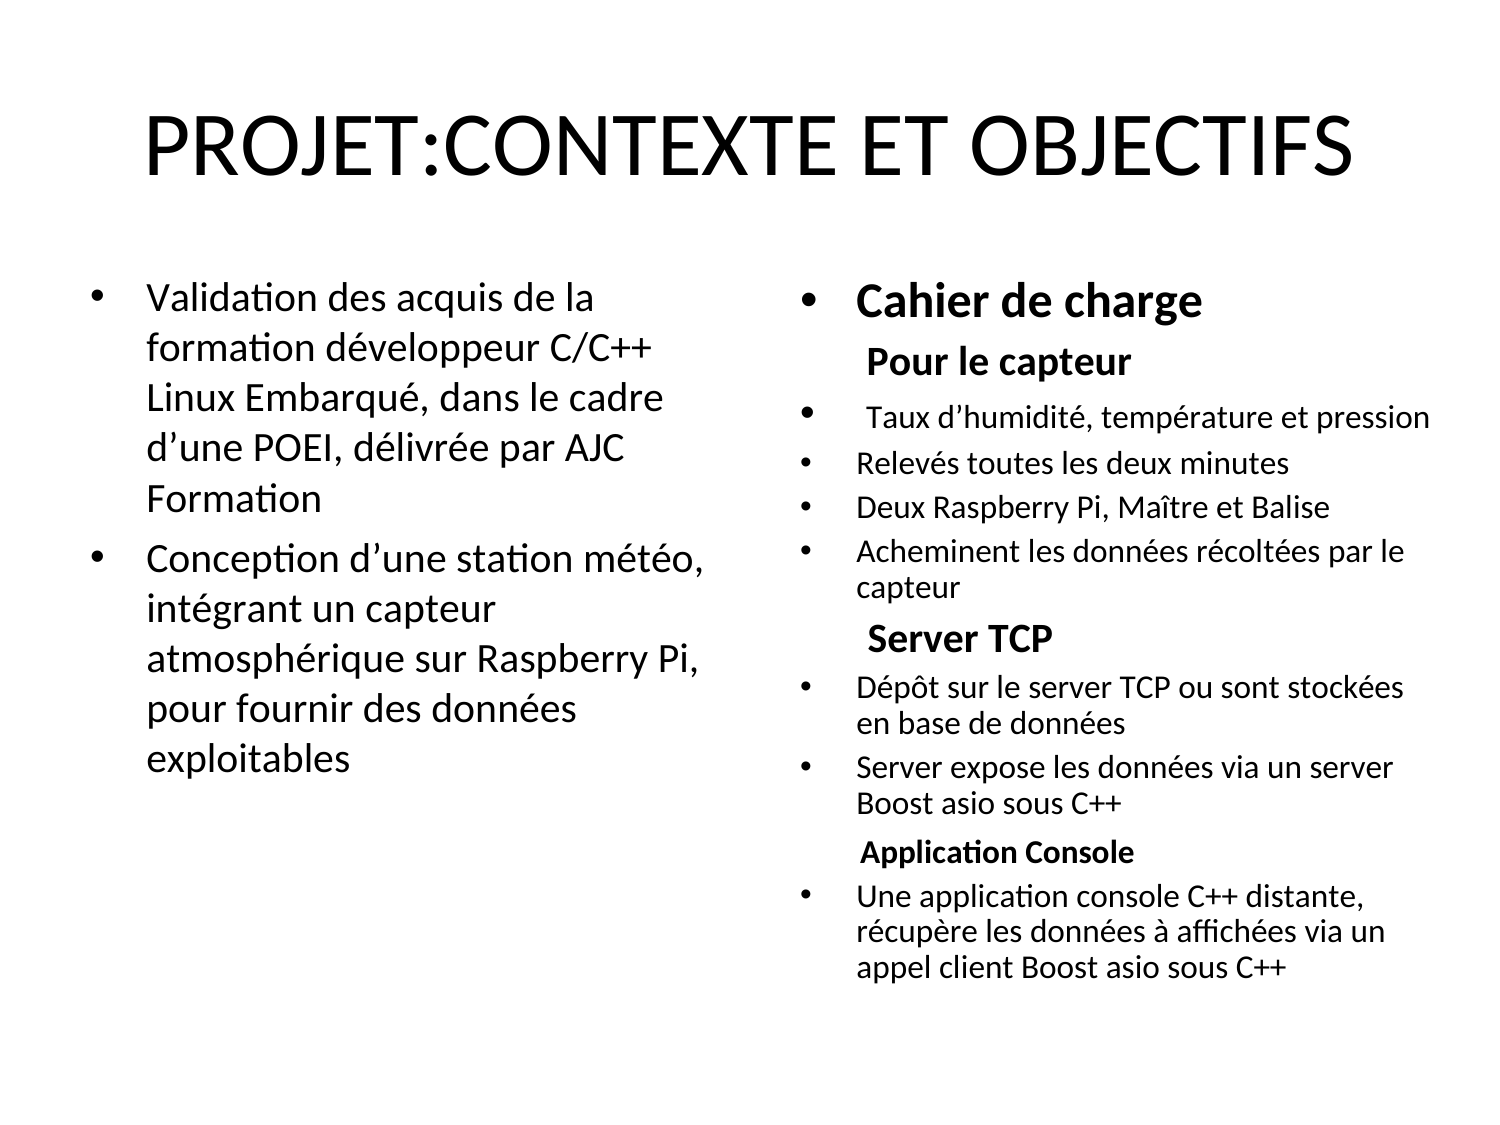

# PROJET:CONTEXTE ET OBJECTIFS
Validation des acquis de la formation développeur C/C++ Linux Embarqué, dans le cadre d’une POEI, délivrée par AJC Formation
Conception d’une station météo, intégrant un capteur atmosphérique sur Raspberry Pi, pour fournir des données exploitables
Cahier de charge
 Pour le capteur
 Taux d’humidité, température et pression
Relevés toutes les deux minutes
Deux Raspberry Pi, Maître et Balise
Acheminent les données récoltées par le capteur
 Server TCP
Dépôt sur le server TCP ou sont stockées en base de données
Server expose les données via un server Boost asio sous C++
 Application Console
Une application console C++ distante, récupère les données à affichées via un appel client Boost asio sous C++